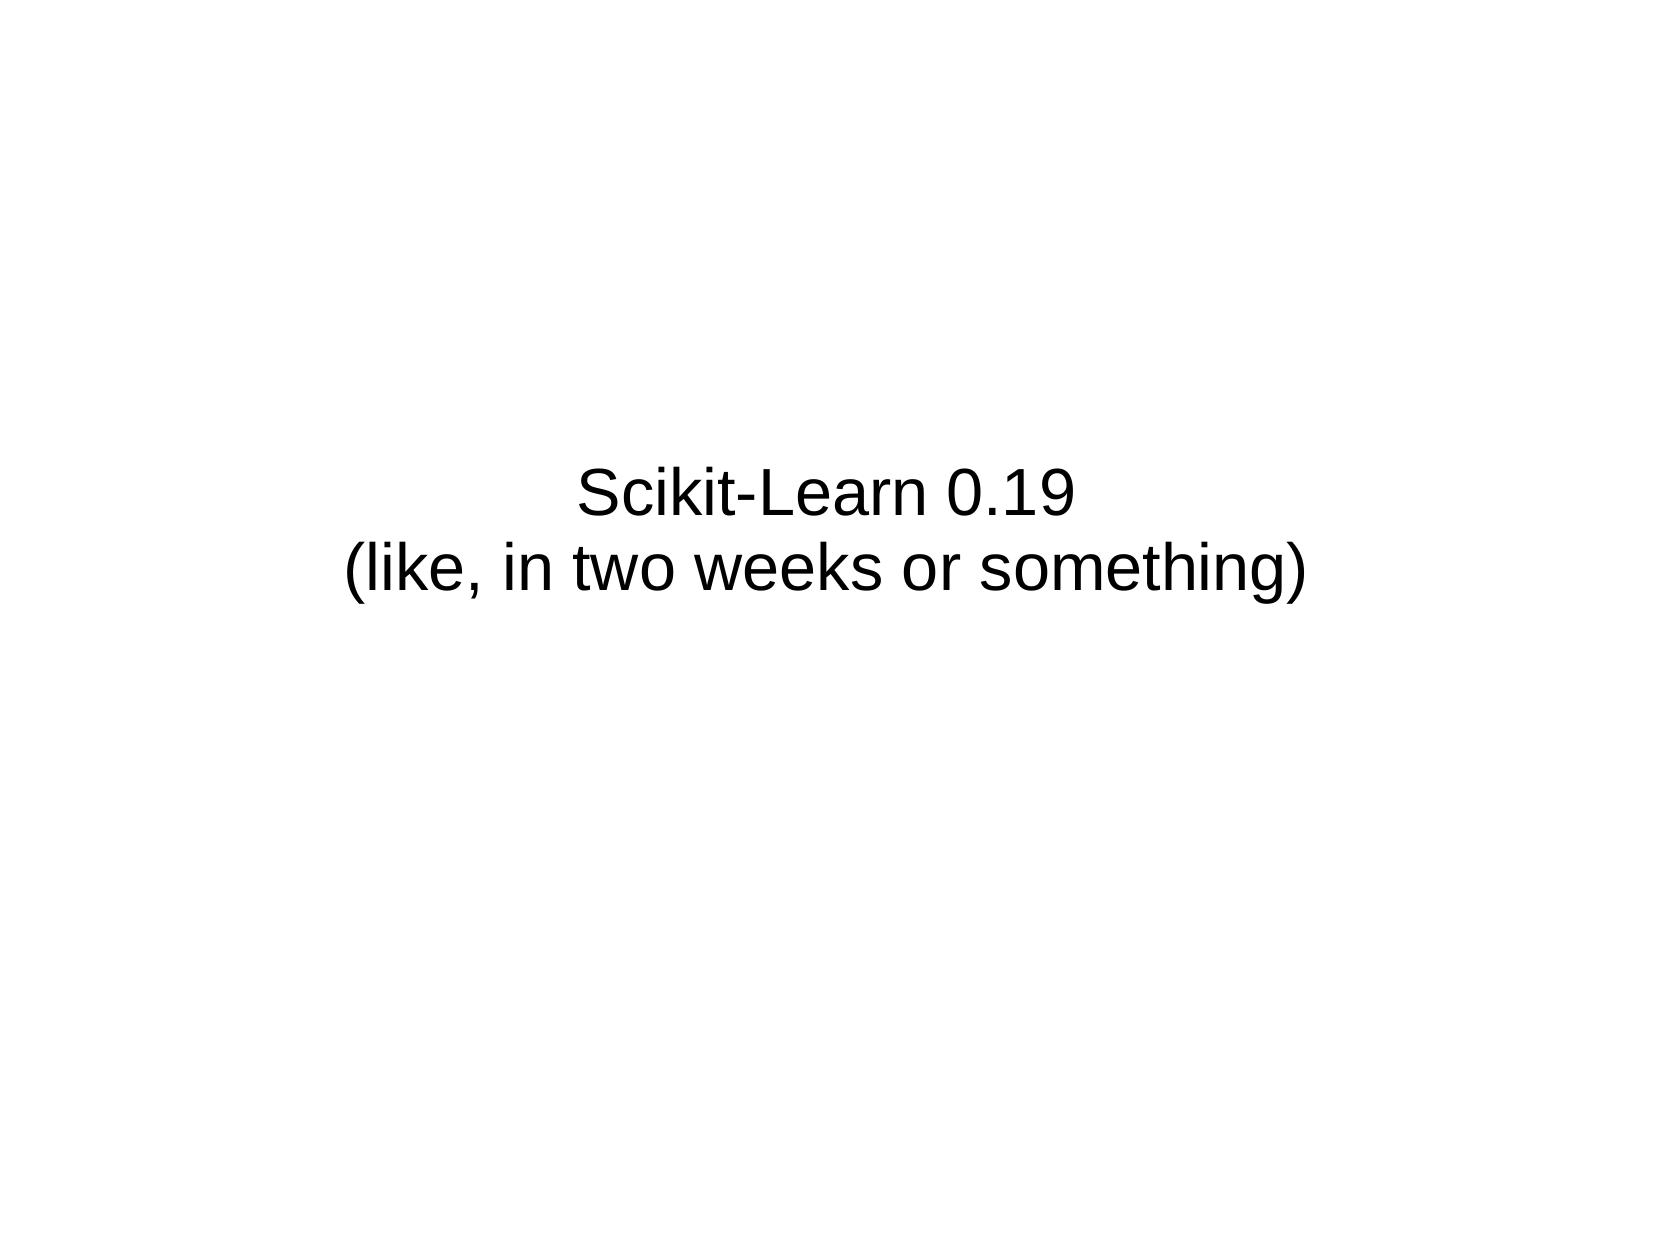

# Scikit-Learn 0.19
(like, in two weeks or something)